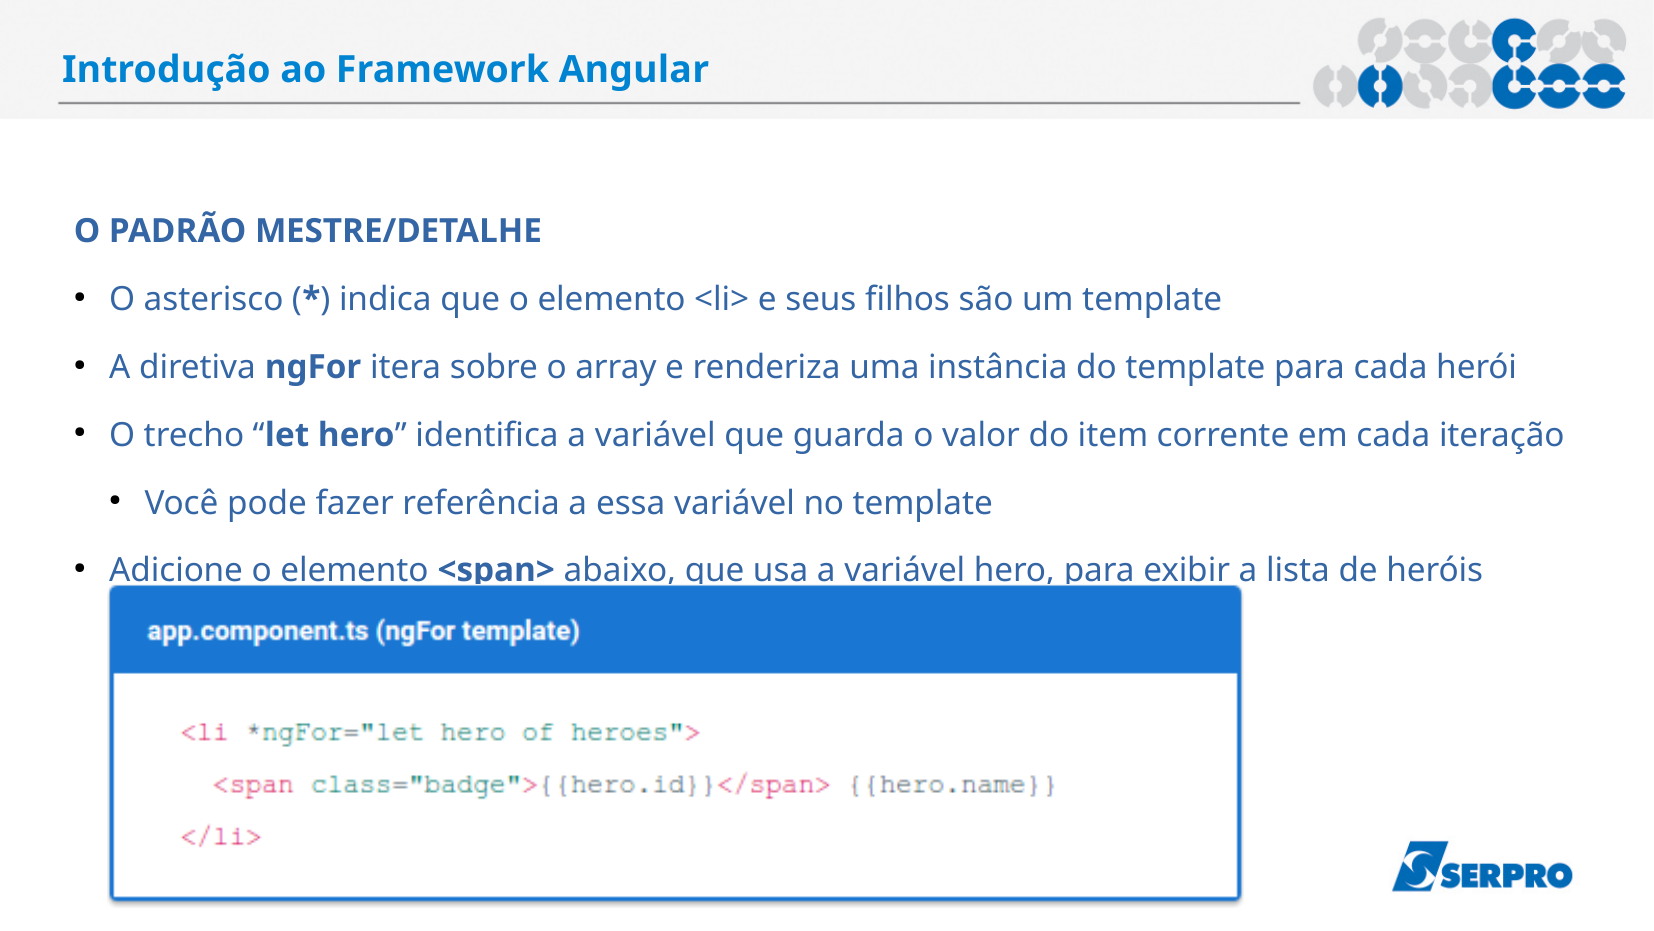

Introdução ao Framework Angular
O PADRÃO MESTRE/DETALHE
O asterisco (*) indica que o elemento <li> e seus filhos são um template
A diretiva ngFor itera sobre o array e renderiza uma instância do template para cada herói
O trecho “let hero” identifica a variável que guarda o valor do item corrente em cada iteração
Você pode fazer referência a essa variável no template
Adicione o elemento <span> abaixo, que usa a variável hero, para exibir a lista de heróis